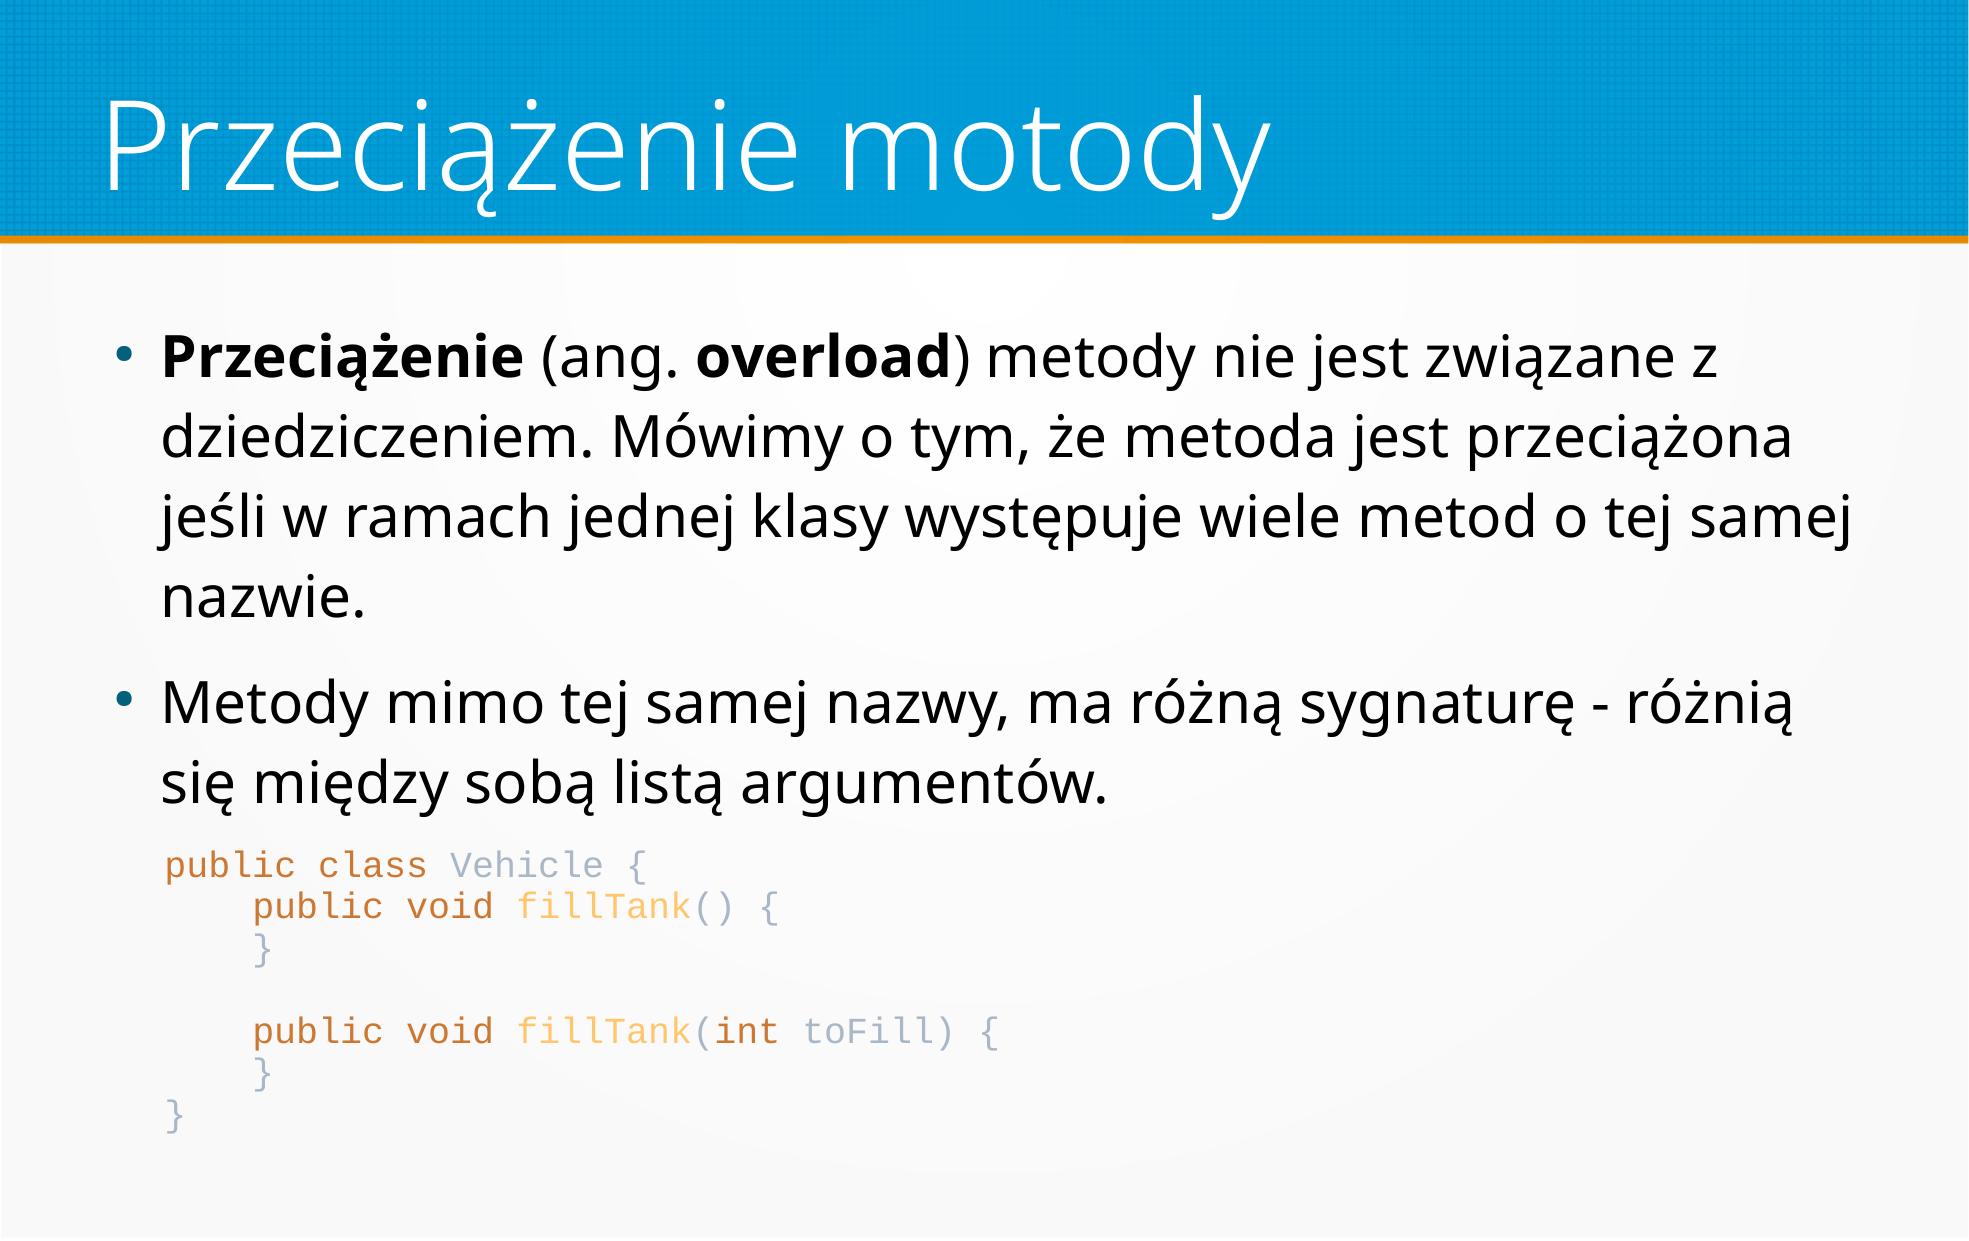

# Przeciążenie motody
Przeciążenie (ang. overload) metody nie jest związane z dziedziczeniem. Mówimy o tym, że metoda jest przeciążona jeśli w ramach jednej klasy występuje wiele metod o tej samej nazwie.
Metody mimo tej samej nazwy, ma różną sygnaturę - różnią się między sobą listą argumentów.
 public class Vehicle {
 public void fillTank() {
 }
 public void fillTank(int toFill) {
 }
 }